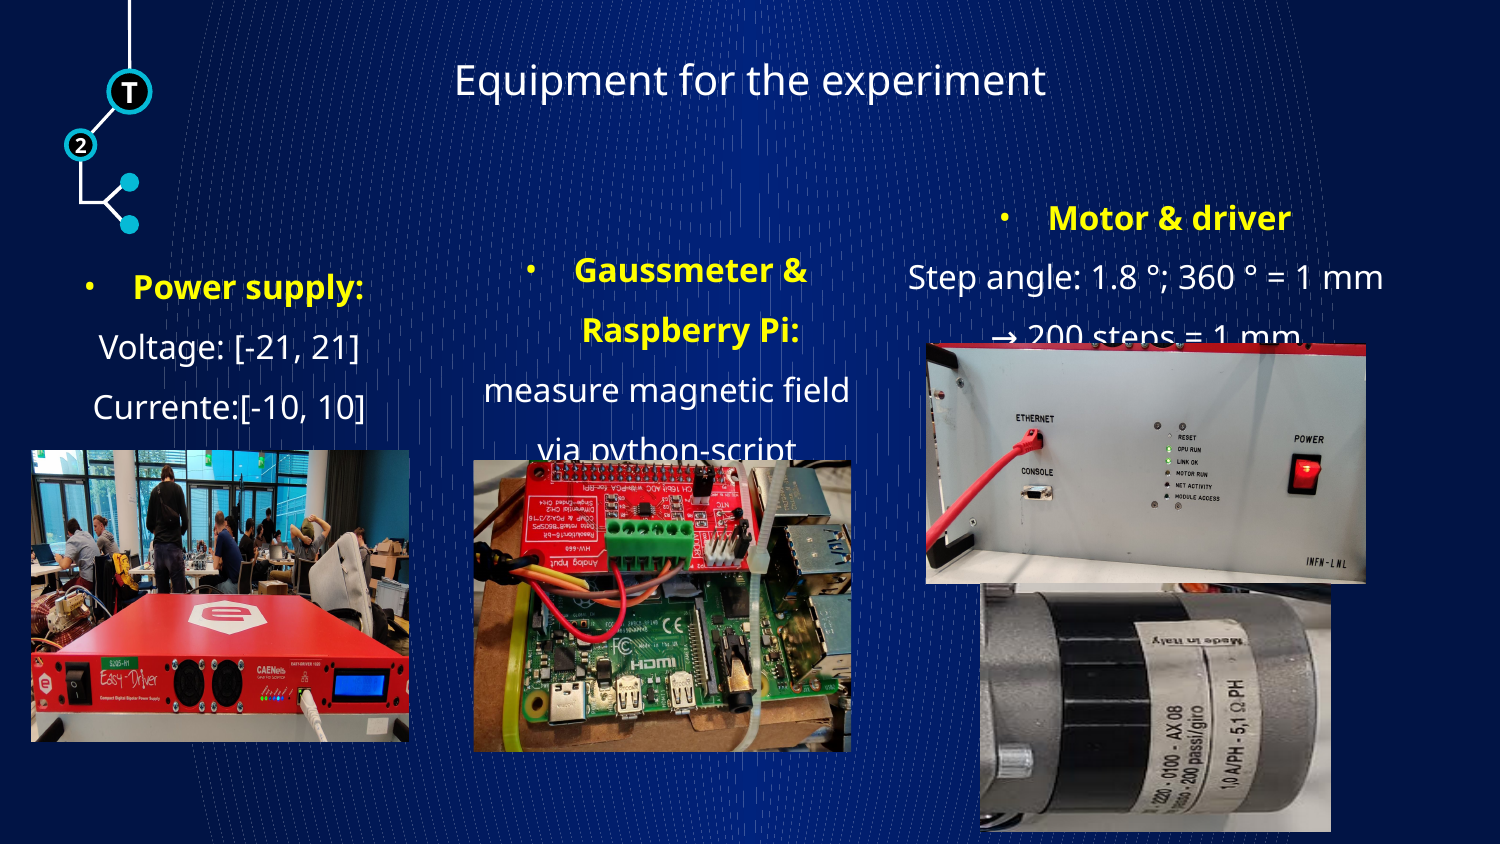

# Equipment for the experiment
T
2
Motor & driver
Step angle: 1.8 °; 360 ° = 1 mm
→ 200 steps = 1 mm
Gaussmeter & Raspberry Pi:
measure magnetic field via python-script
Power supply:
Voltage: [-21, 21]
Currente:[-10, 10]
Examples of Projects :
Automated lighting systems.
Weather monitoring stations.
Line-following robots.
Home automation, like controlling appliances remotely.